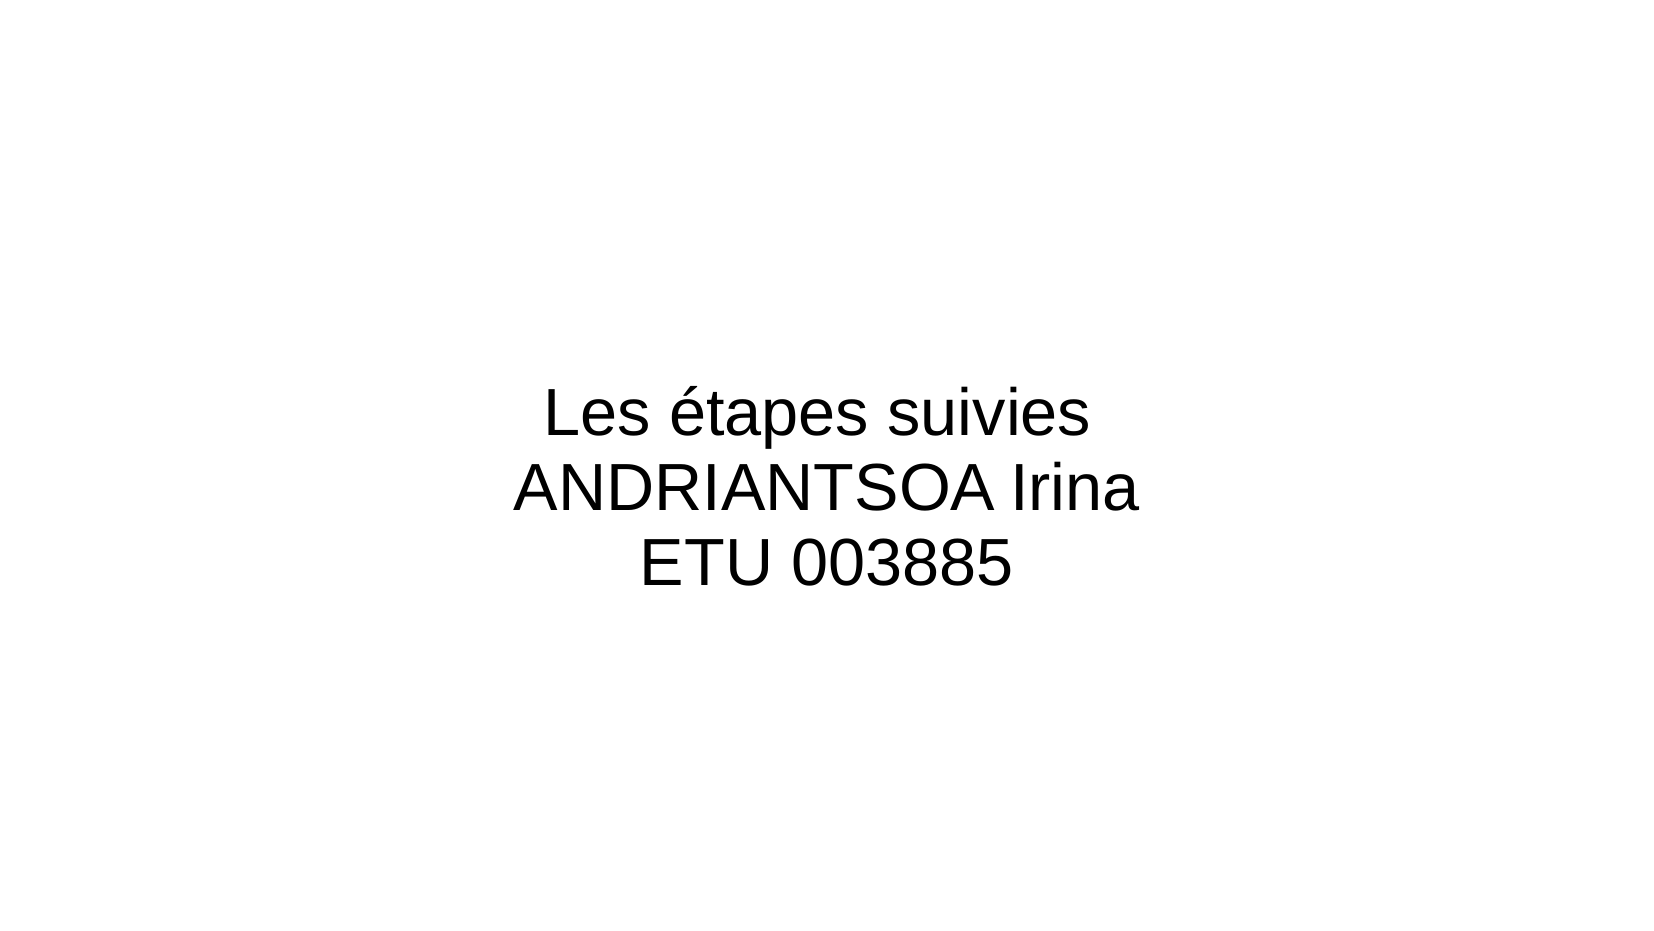

# Les étapes suivies
ANDRIANTSOA Irina
ETU 003885